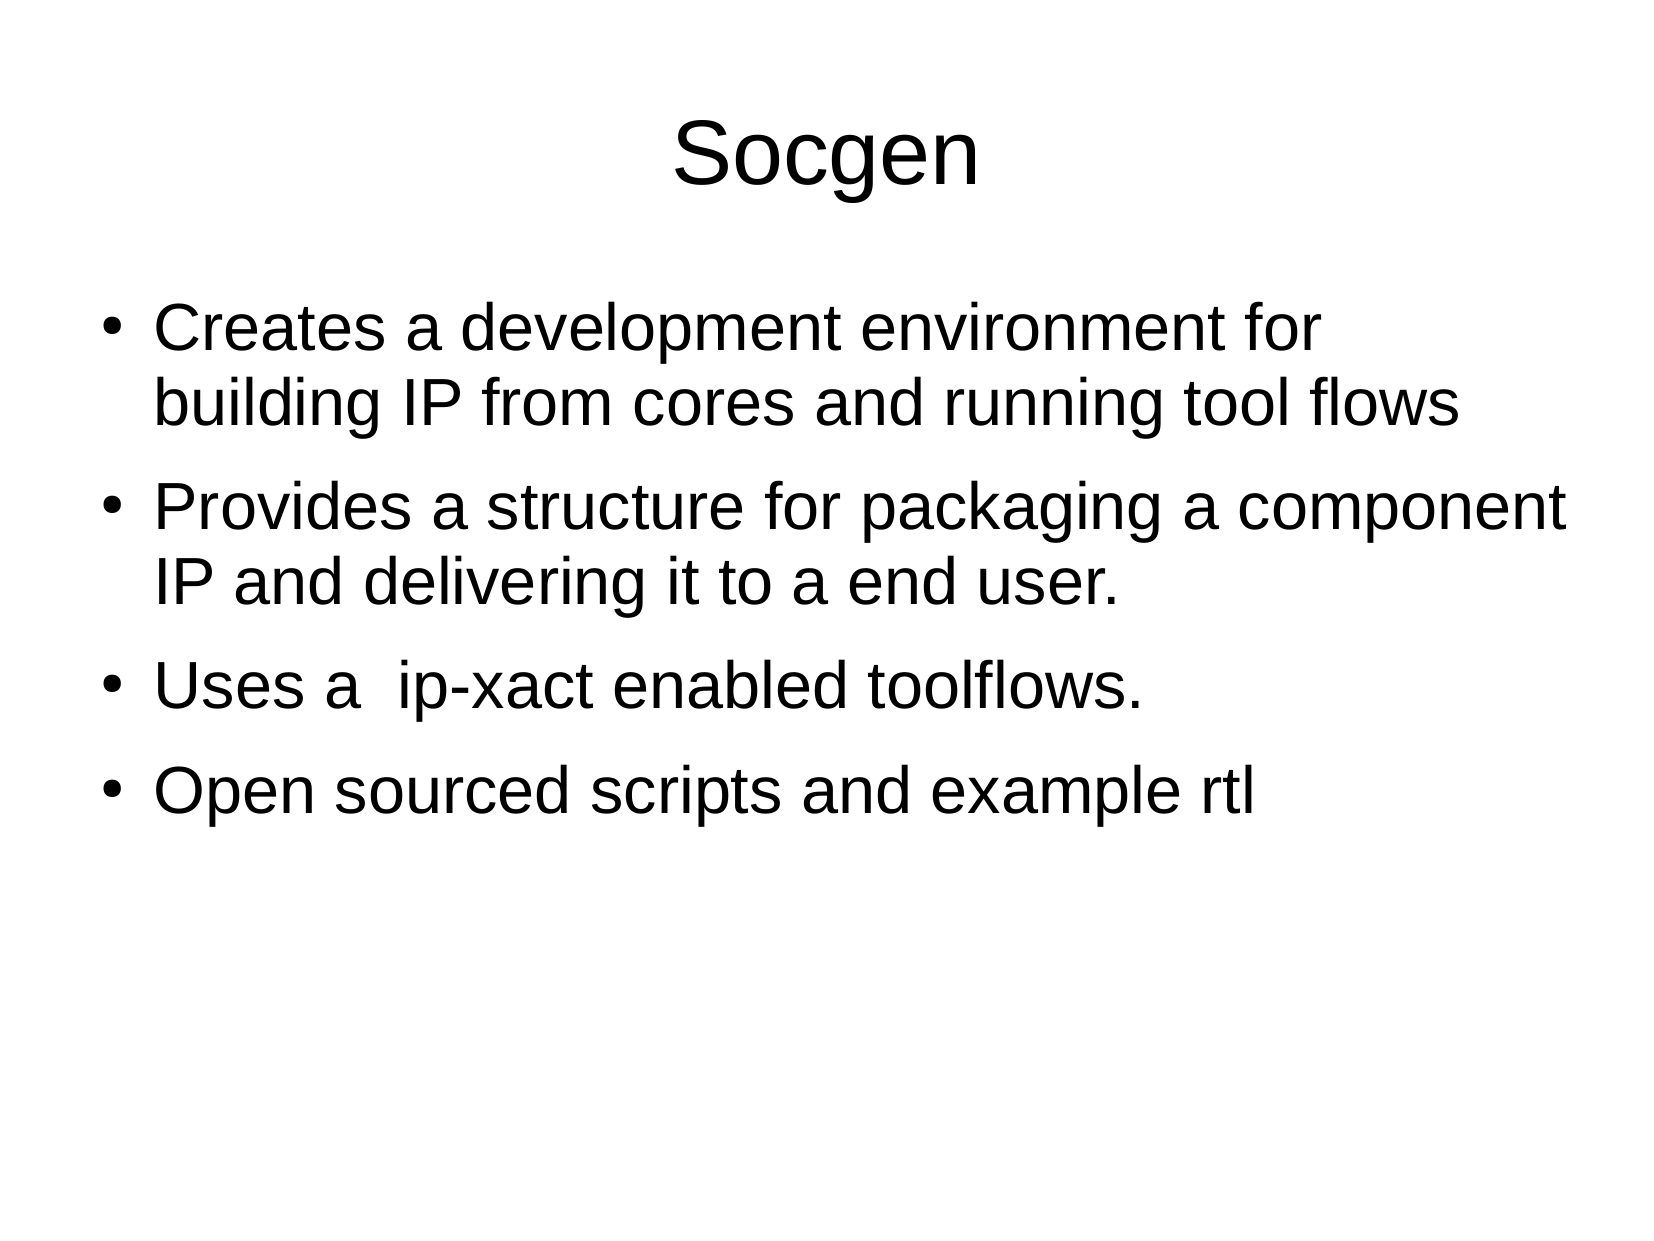

# Socgen
Creates a development environment for building IP from cores and running tool flows
Provides a structure for packaging a component IP and delivering it to a end user.
Uses a ip-xact enabled toolflows.
Open sourced scripts and example rtl